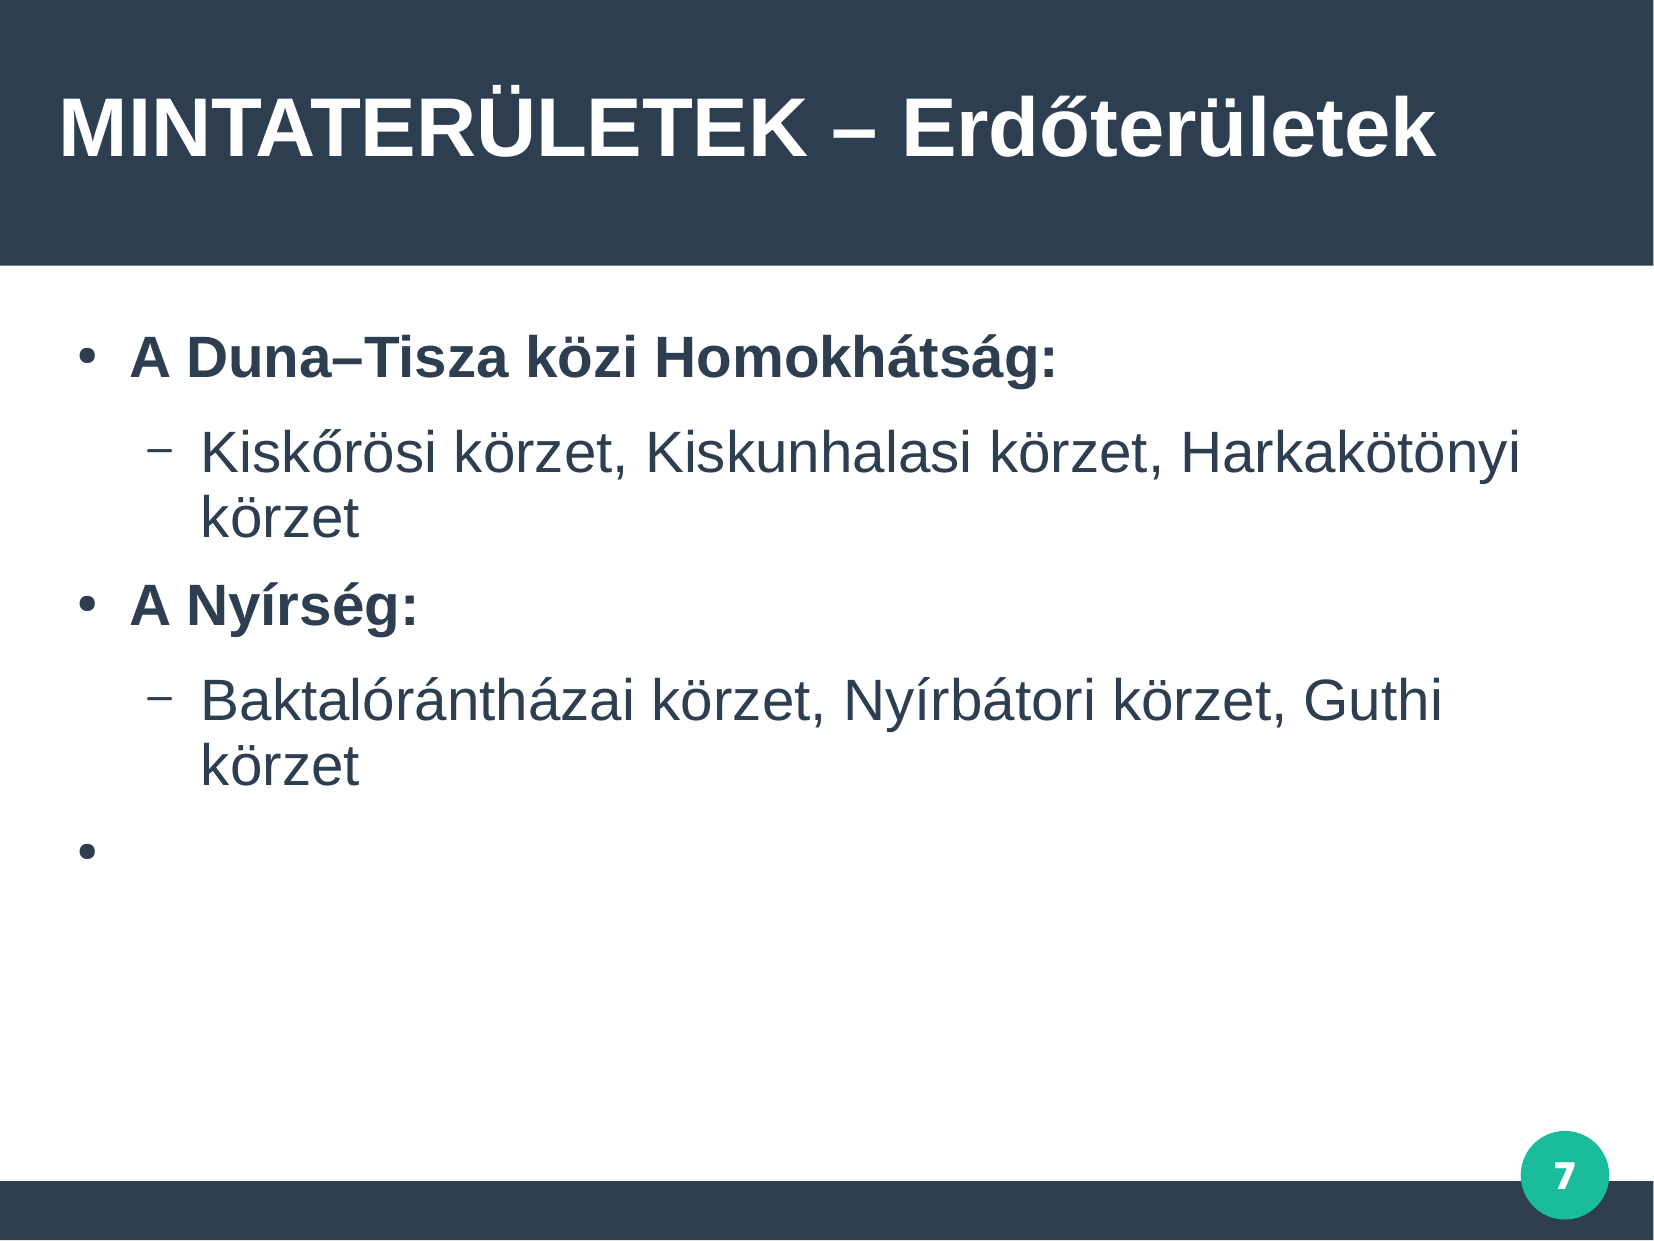

# MINTATERÜLETEK – Erdőterületek
A Duna–Tisza közi Homokhátság:
Kiskőrösi körzet, Kiskunhalasi körzet, Harkakötönyi körzet
A Nyírség:
Baktalórántházai körzet, Nyírbátori körzet, Guthi körzet
7